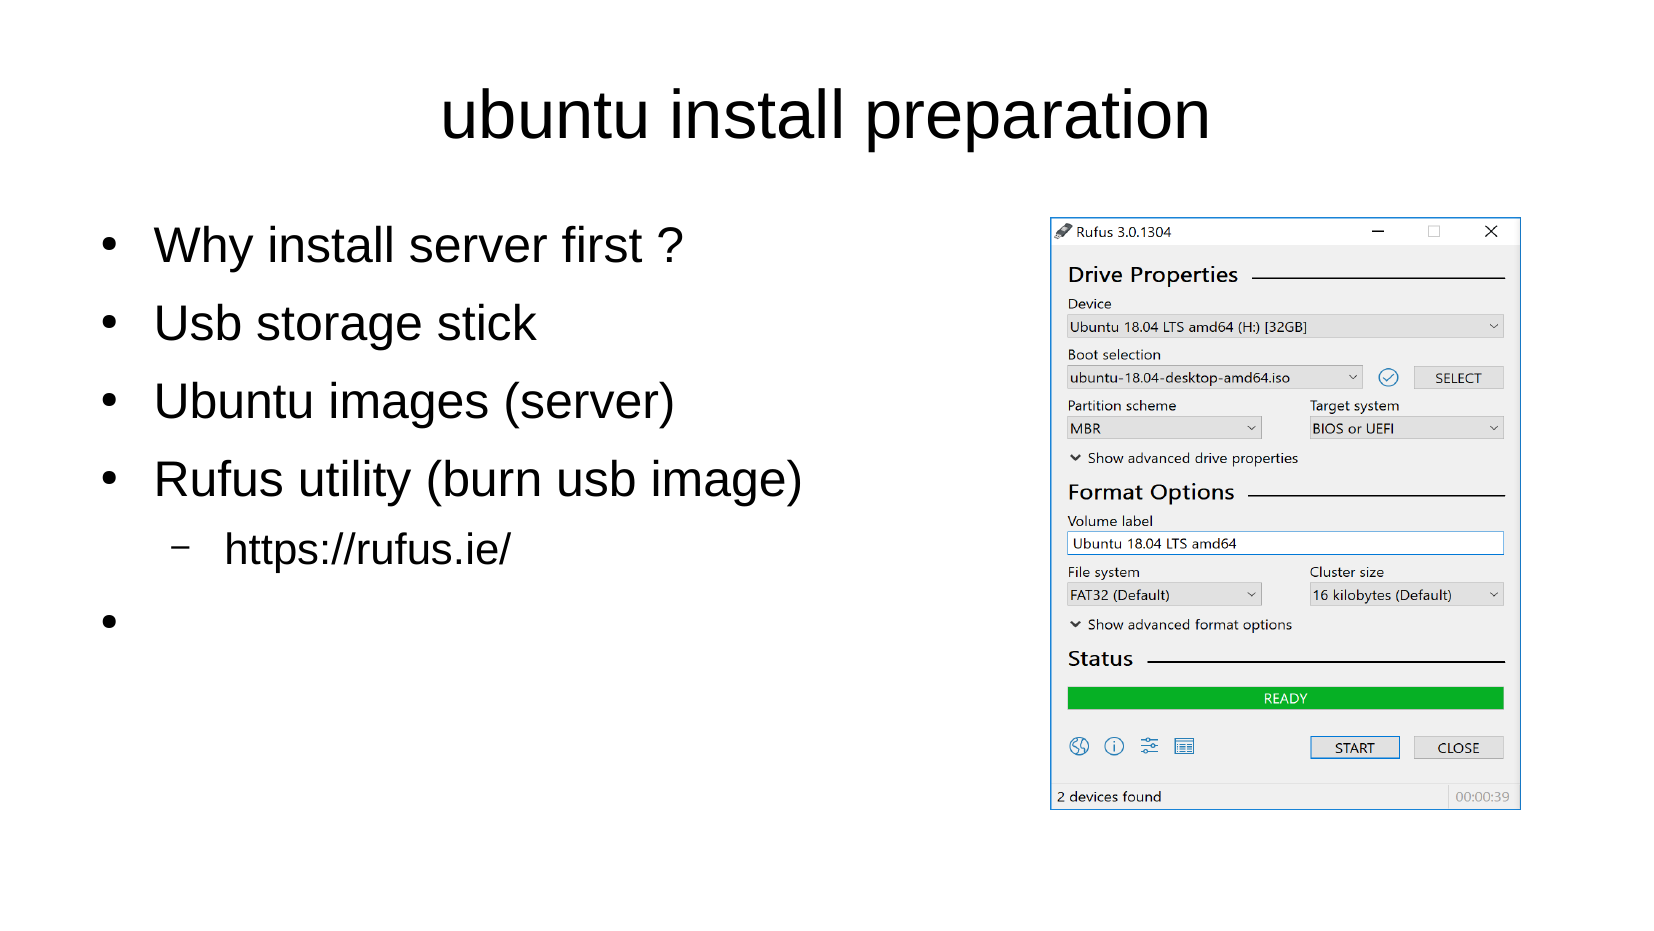

# ubuntu install preparation
Why install server first ?
Usb storage stick
Ubuntu images (server)
Rufus utility (burn usb image)
https://rufus.ie/